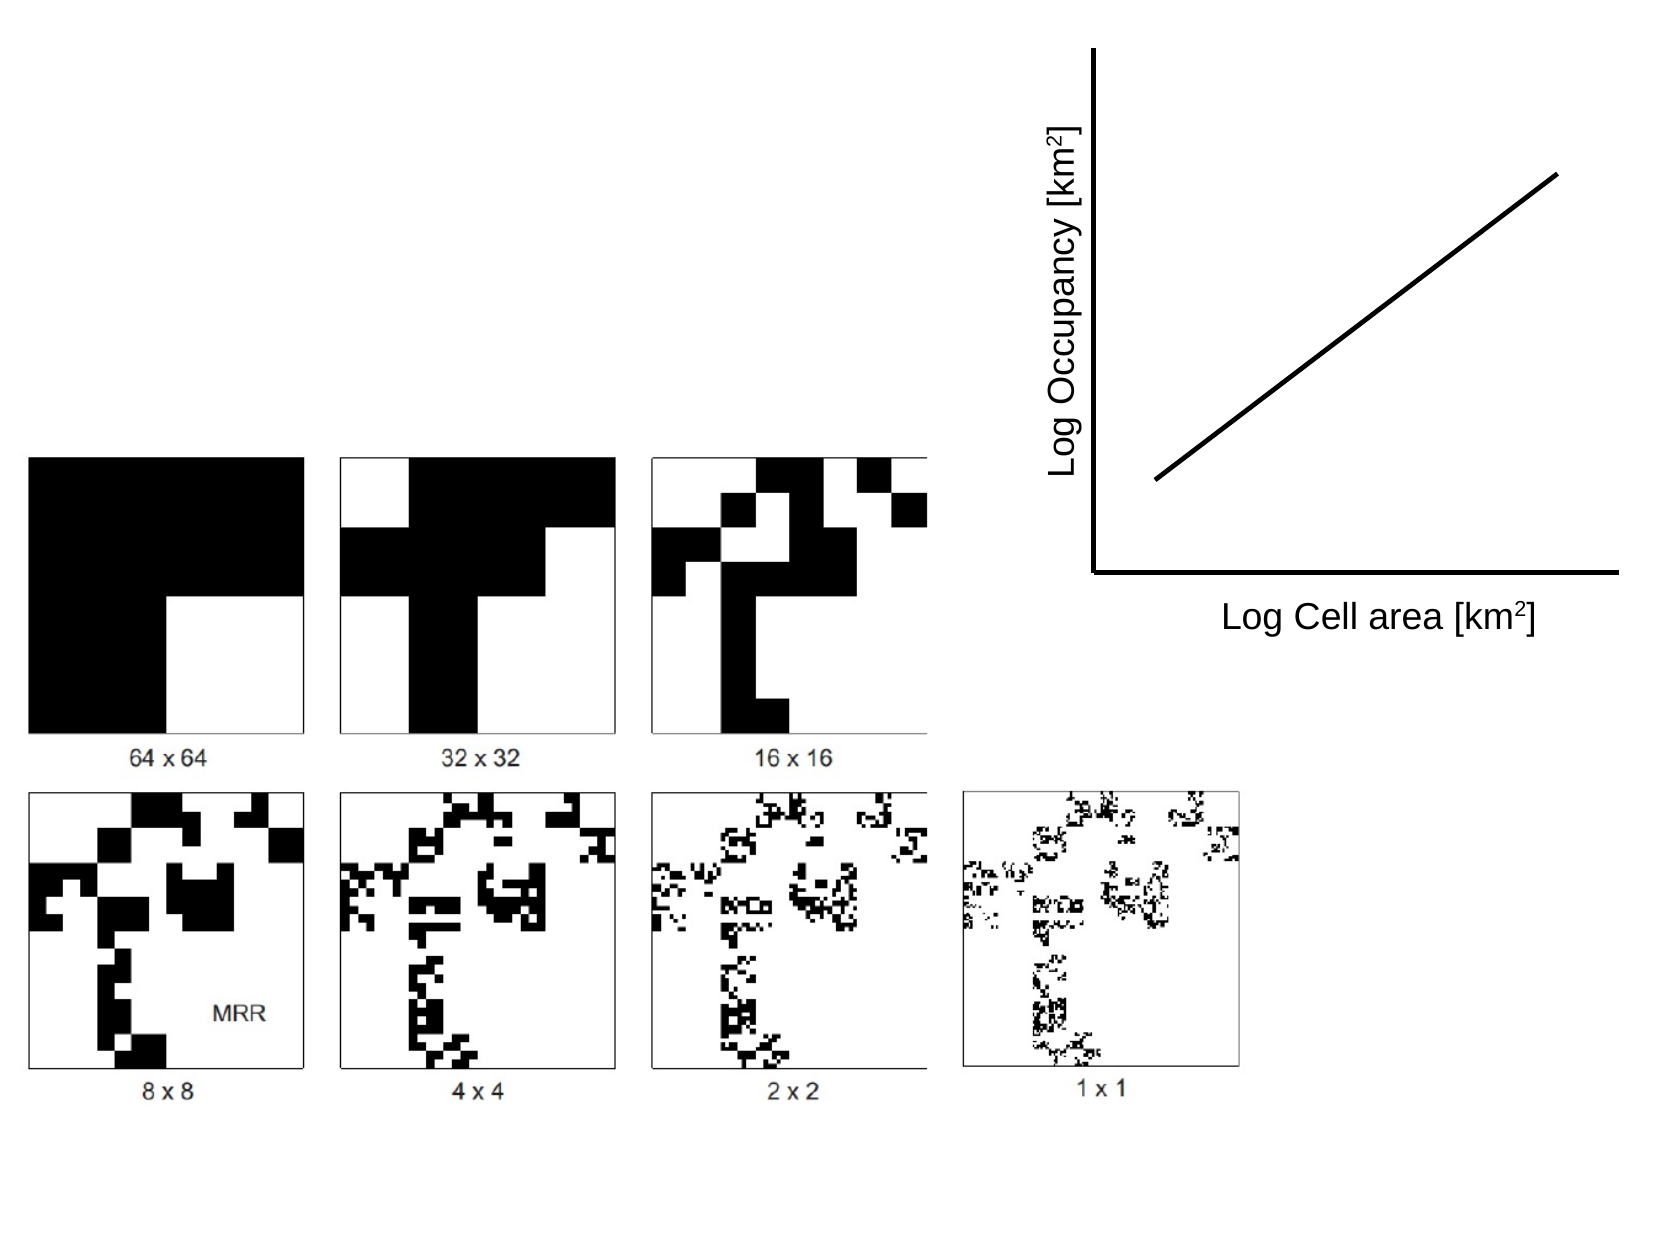

Log Occupancy [km2]
Log Cell area [km2]